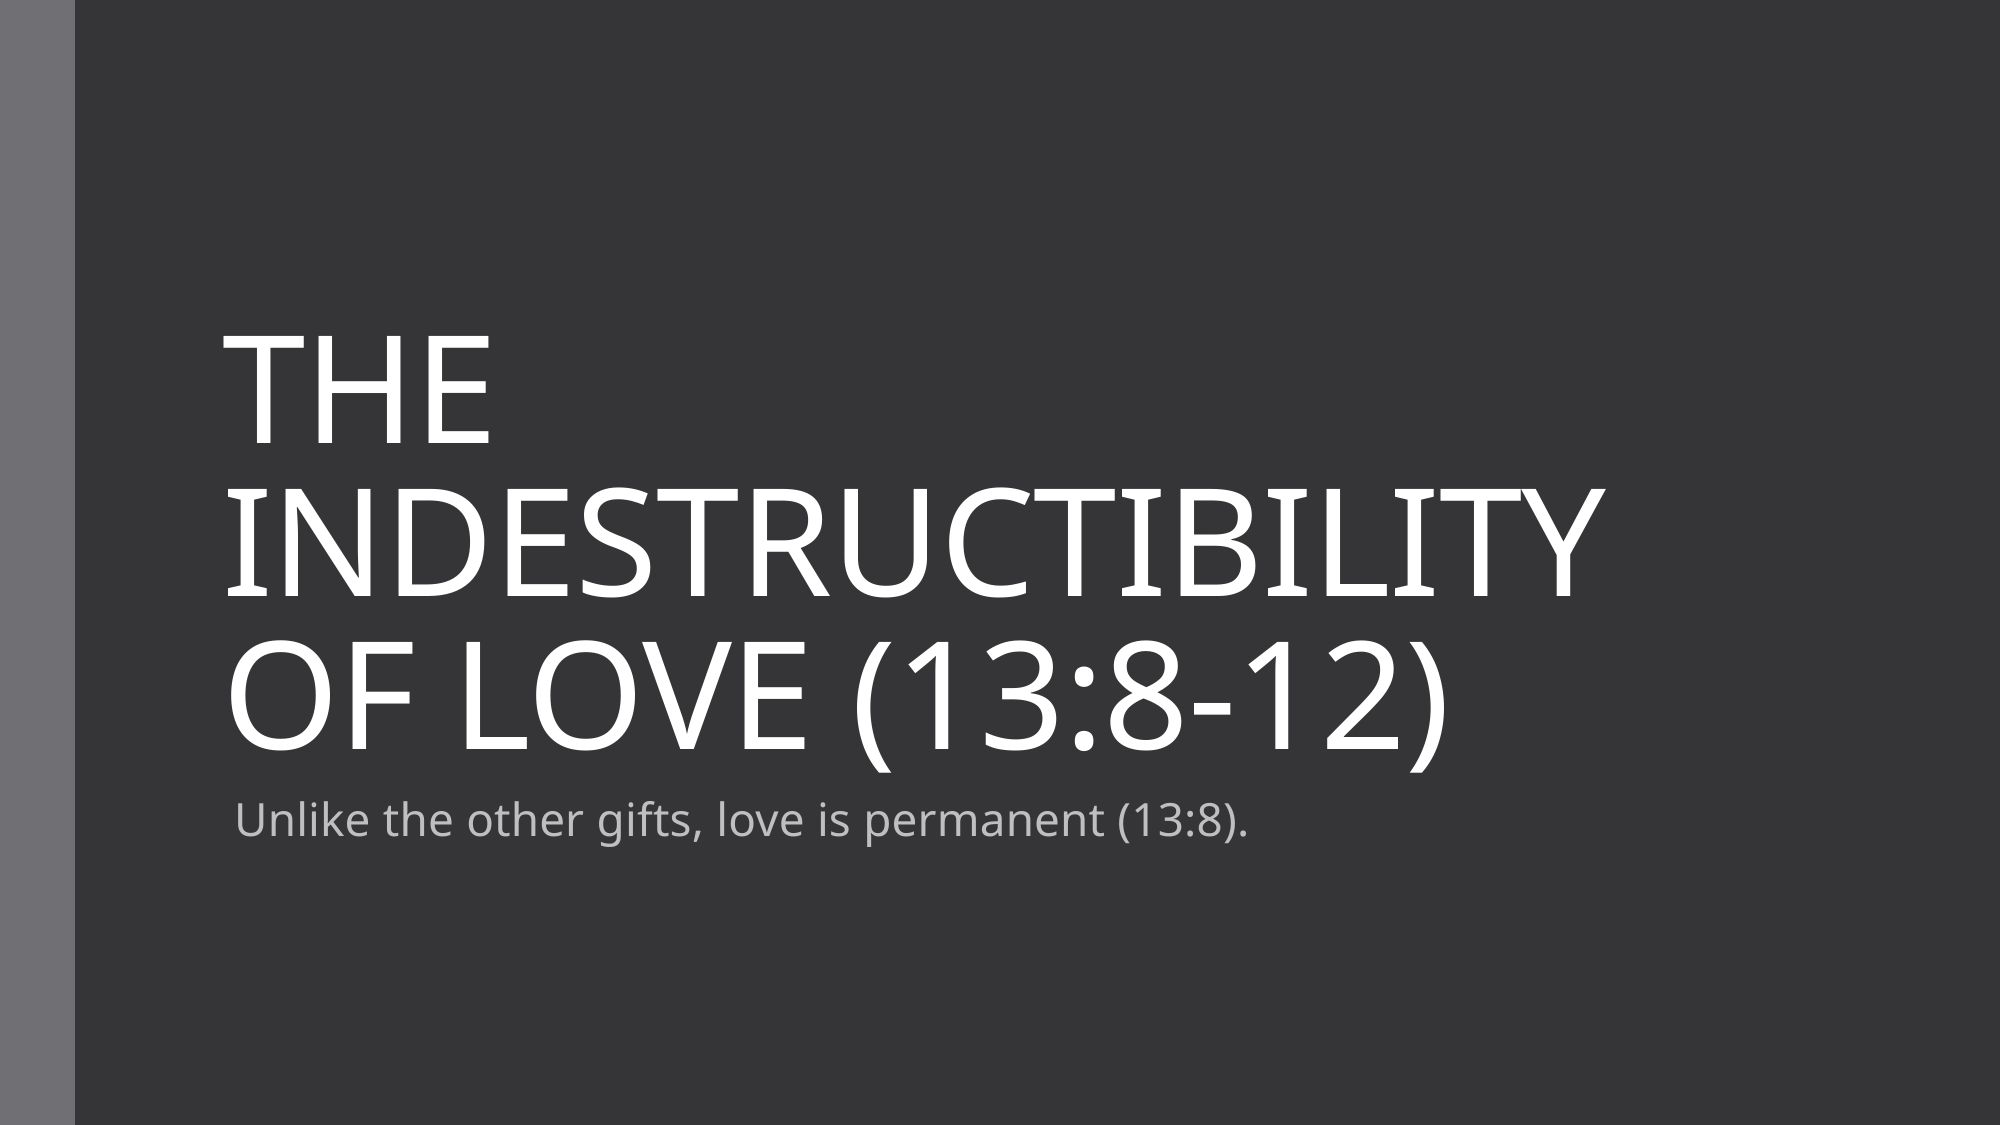

# THE INDESTRUCTIBILITY OF LOVE (13:8-12)
 Unlike the other gifts, love is permanent (13:8).